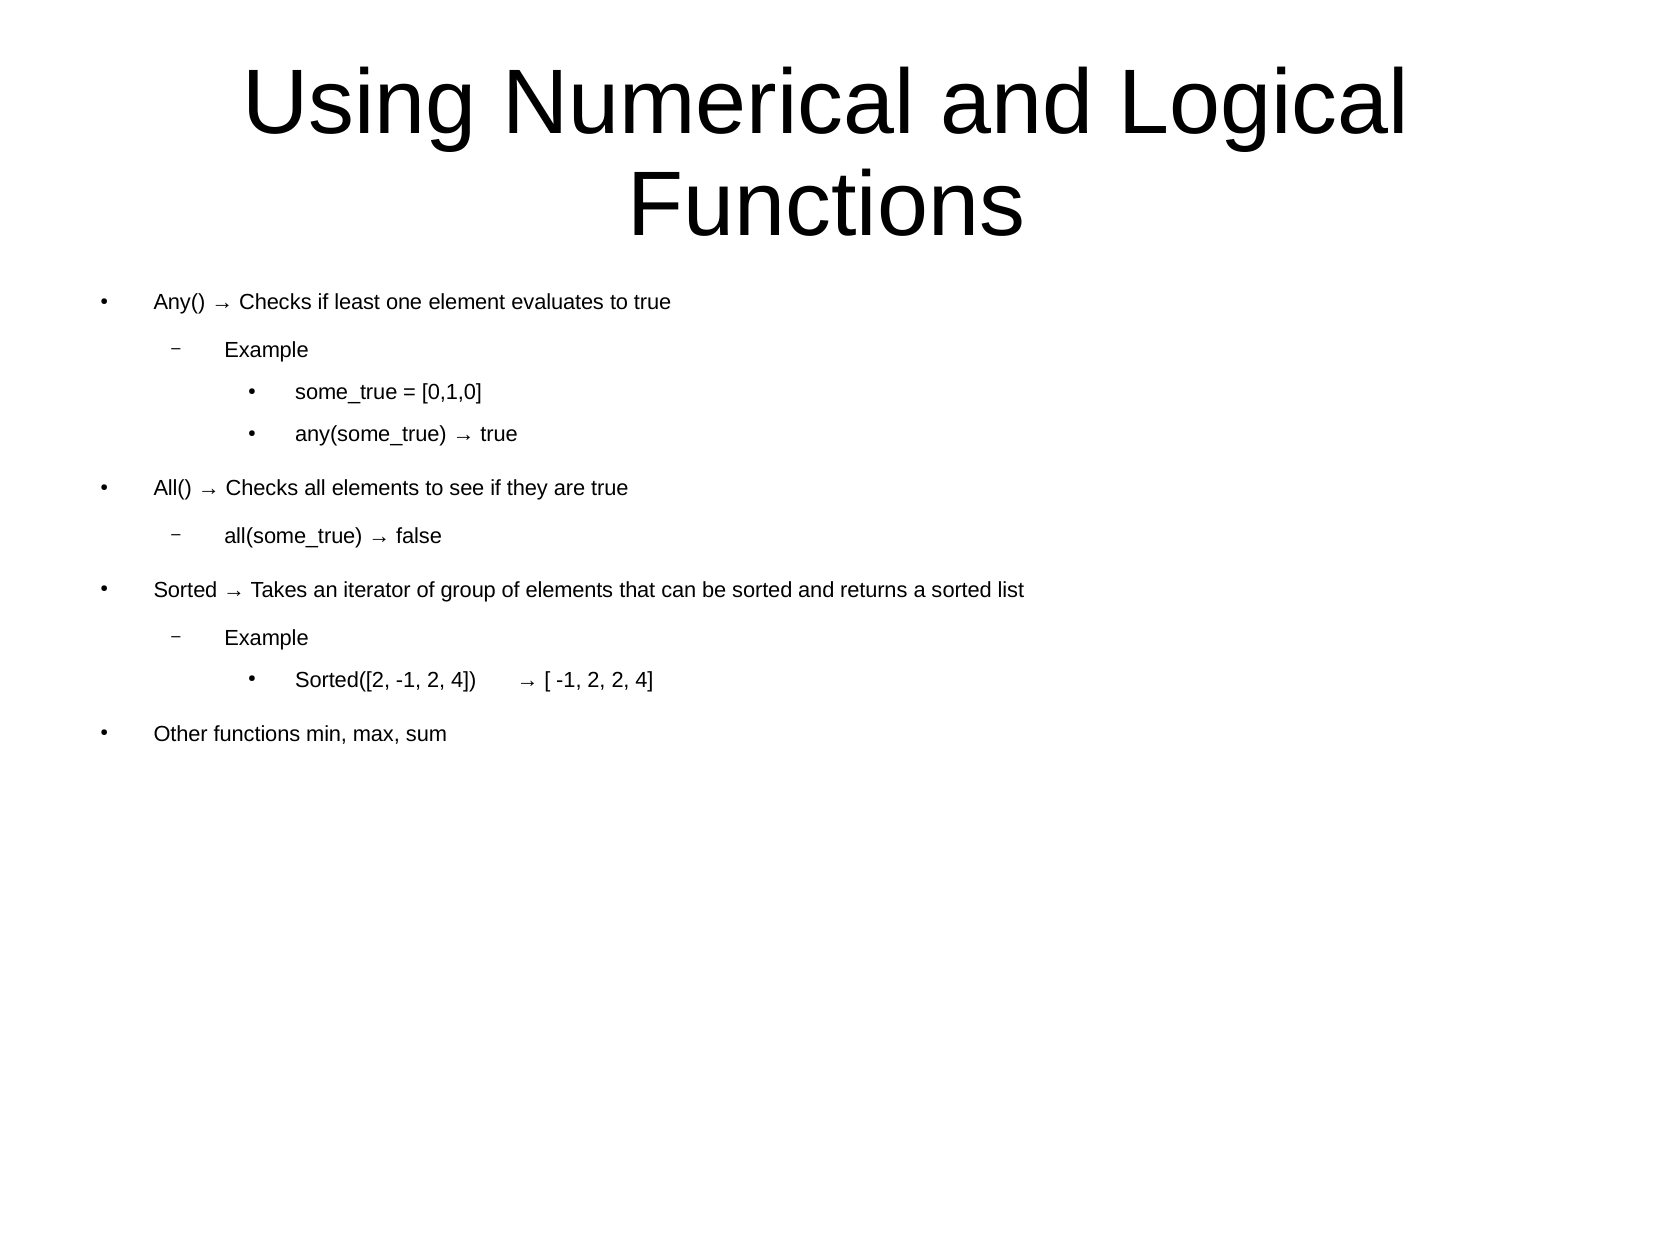

# Using Numerical and Logical Functions
Any() → Checks if least one element evaluates to true
Example
some_true = [0,1,0]
any(some_true) → true
All() → Checks all elements to see if they are true
all(some_true) → false
Sorted → Takes an iterator of group of elements that can be sorted and returns a sorted list
Example
Sorted([2, -1, 2, 4])	→ [ -1, 2, 2, 4]
Other functions min, max, sum